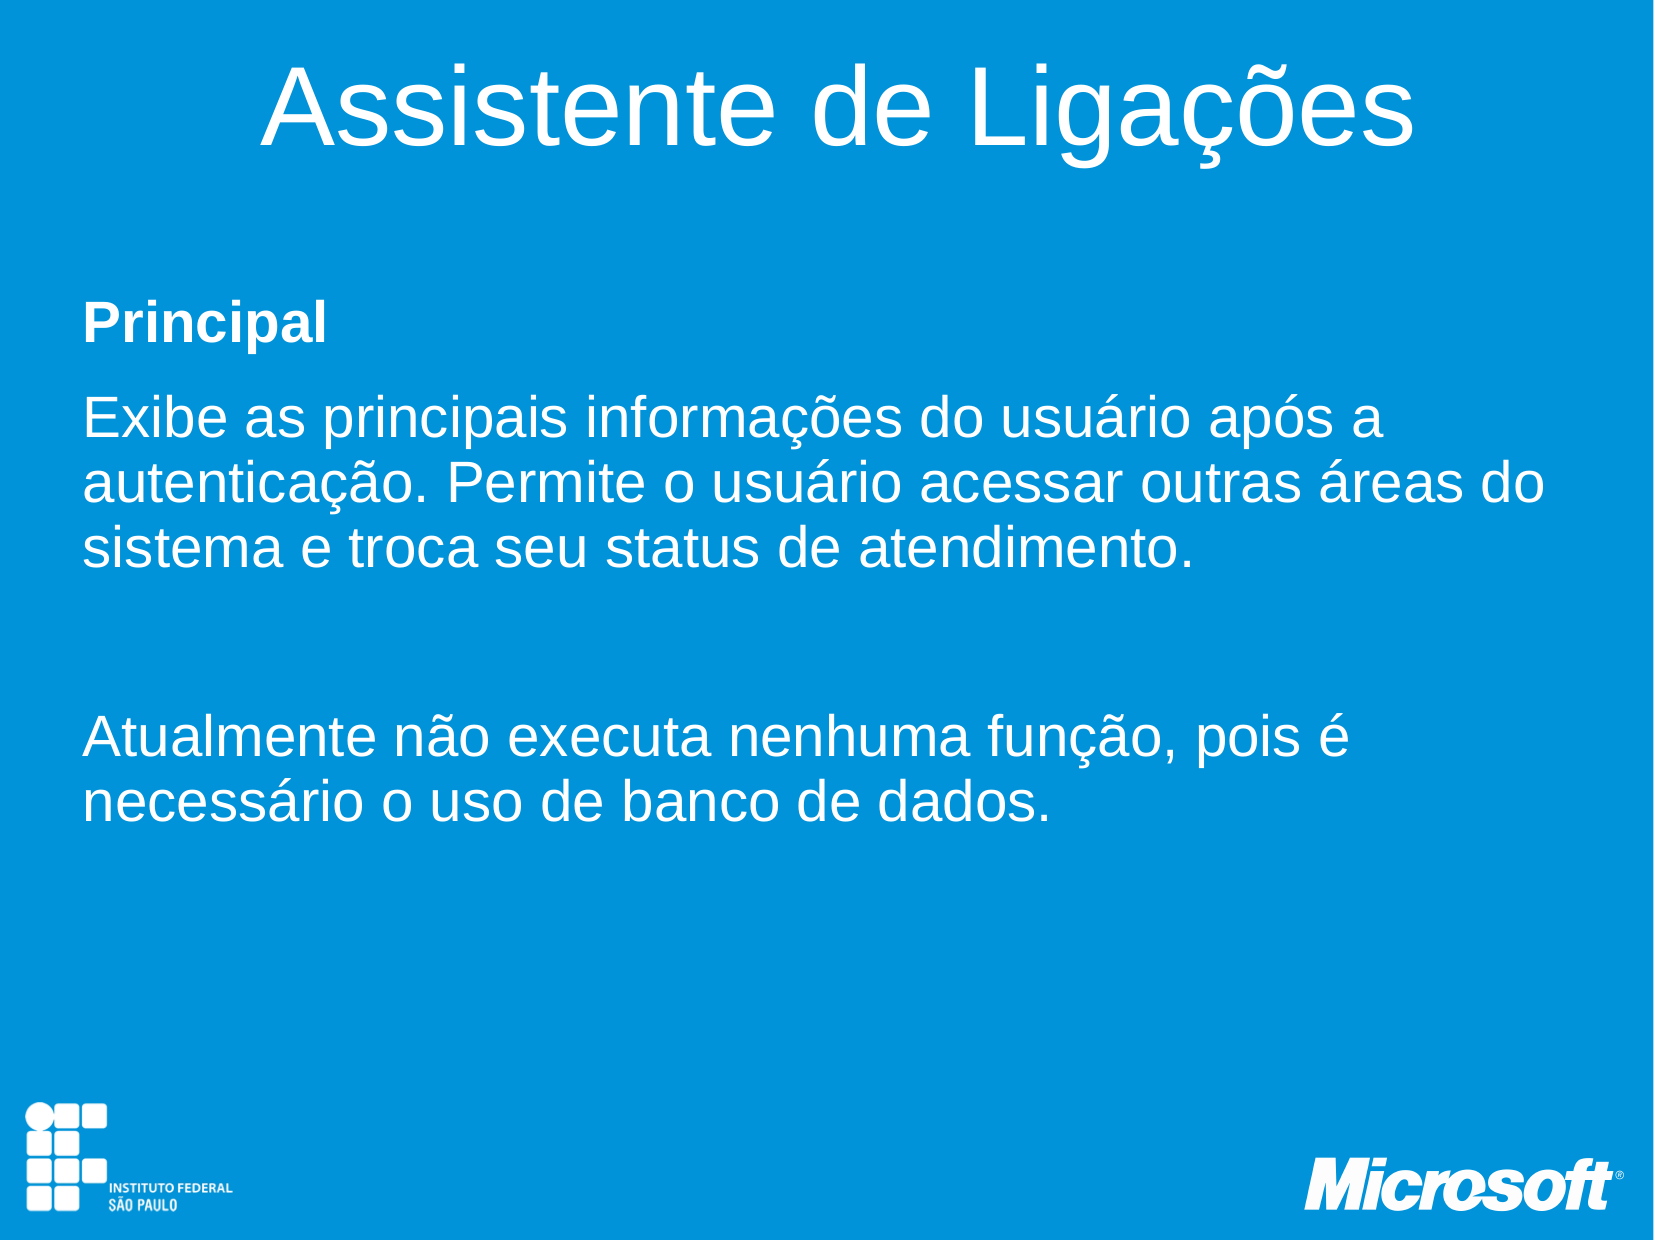

Assistente de Ligações
# Principal
Exibe as principais informações do usuário após a autenticação. Permite o usuário acessar outras áreas do sistema e troca seu status de atendimento.
Atualmente não executa nenhuma função, pois é necessário o uso de banco de dados.